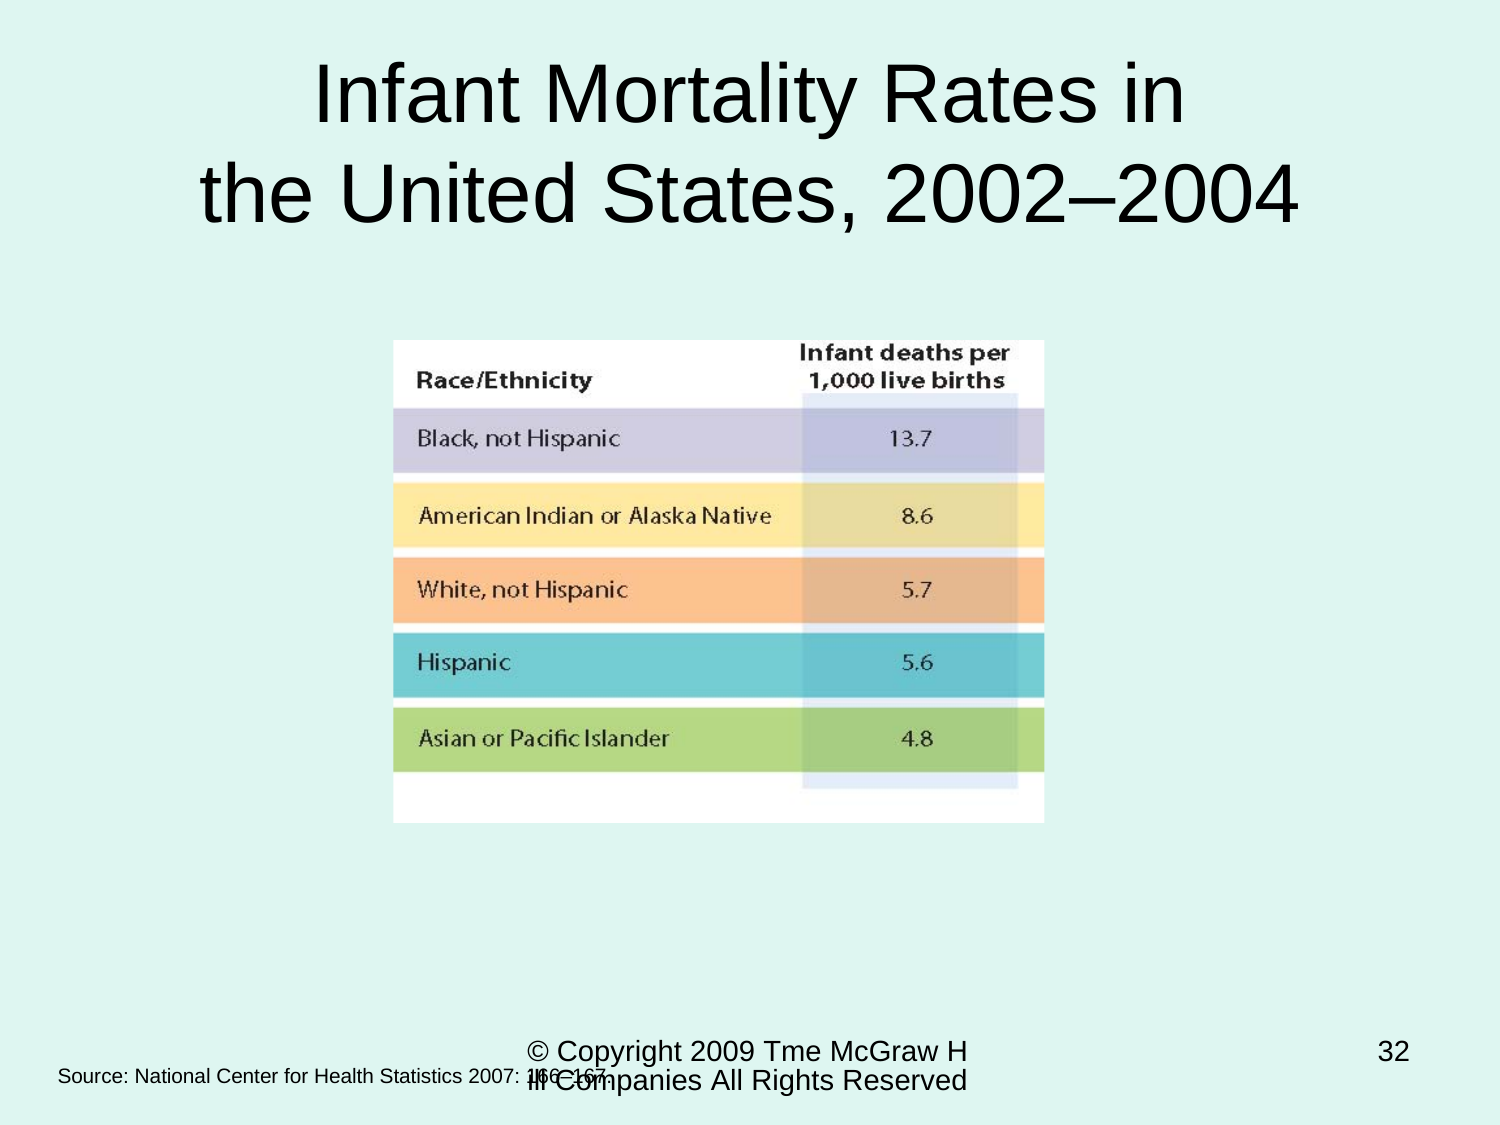

# Infant Mortality Rates in the United States, 2002–2004
© Copyright 2009 Tme McGraw Hill Companies All Rights Reserved
32
Source: National Center for Health Statistics 2007: 166–167.